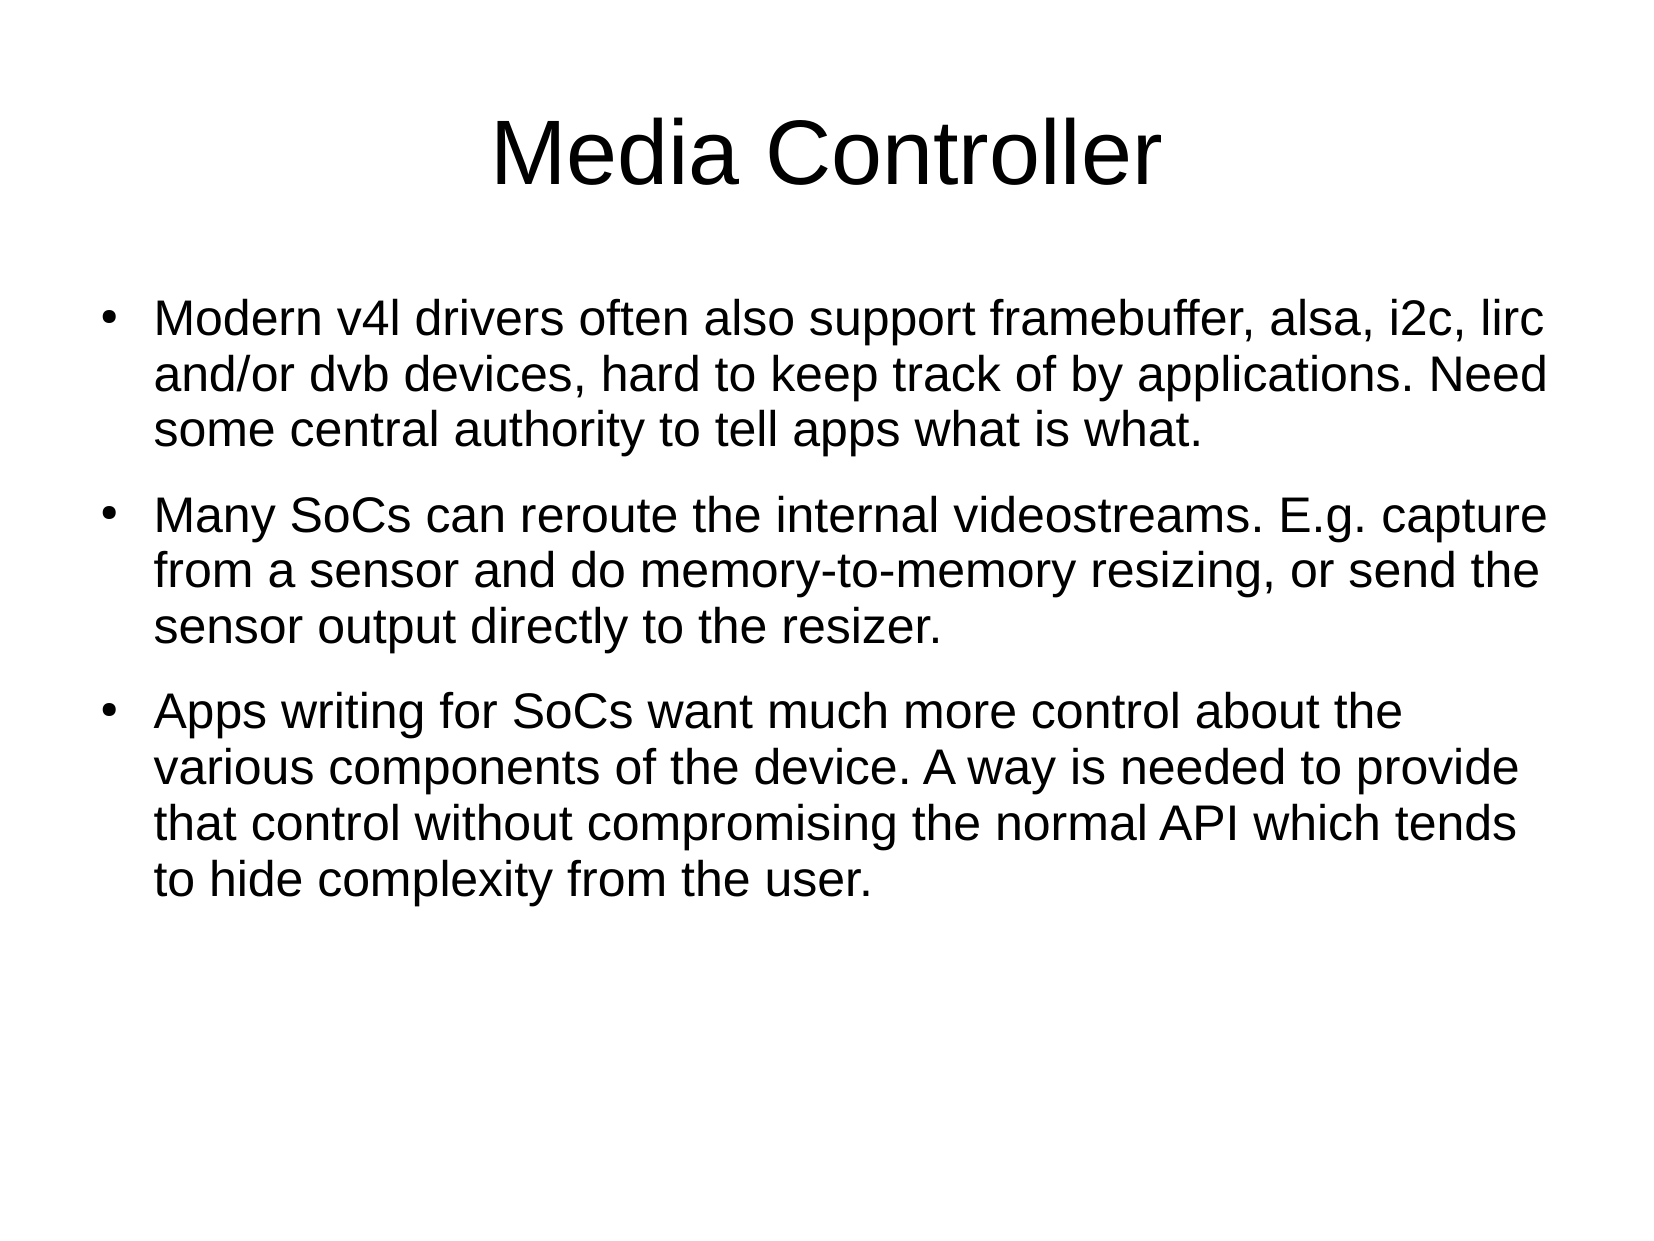

# Media Controller
Modern v4l drivers often also support framebuffer, alsa, i2c, lirc and/or dvb devices, hard to keep track of by applications. Need some central authority to tell apps what is what.
Many SoCs can reroute the internal videostreams. E.g. capture from a sensor and do memory-to-memory resizing, or send the sensor output directly to the resizer.
Apps writing for SoCs want much more control about the various components of the device. A way is needed to provide that control without compromising the normal API which tends to hide complexity from the user.